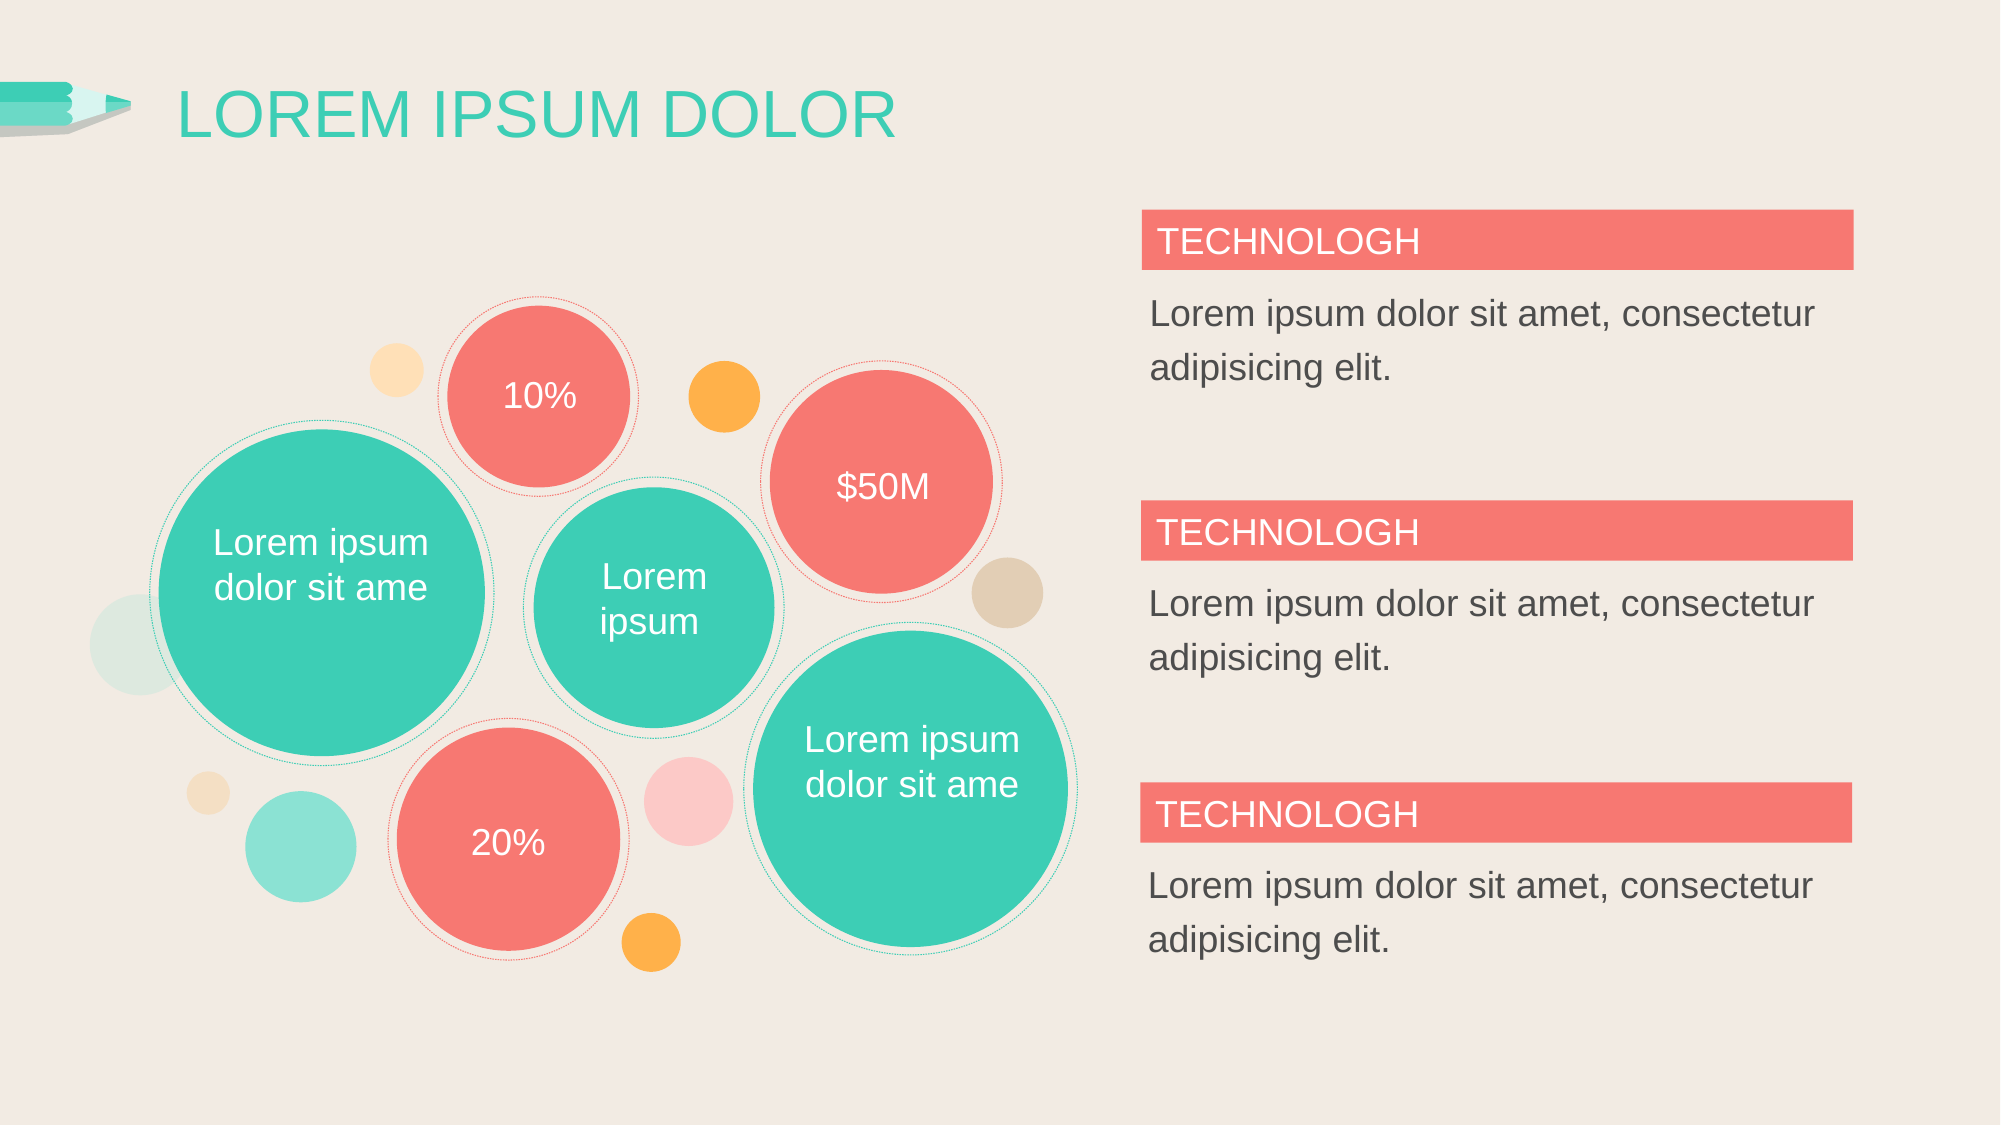

LOREM IPSUM DOLOR
TECHNOLOGH
Lorem ipsum dolor sit amet, consectetur adipisicing elit.
10%
$50M
TECHNOLOGH
Lorem ipsum dolor sit ame
Lorem ipsum
Lorem ipsum dolor sit amet, consectetur adipisicing elit.
Lorem ipsum dolor sit ame
TECHNOLOGH
20%
Lorem ipsum dolor sit amet, consectetur adipisicing elit.